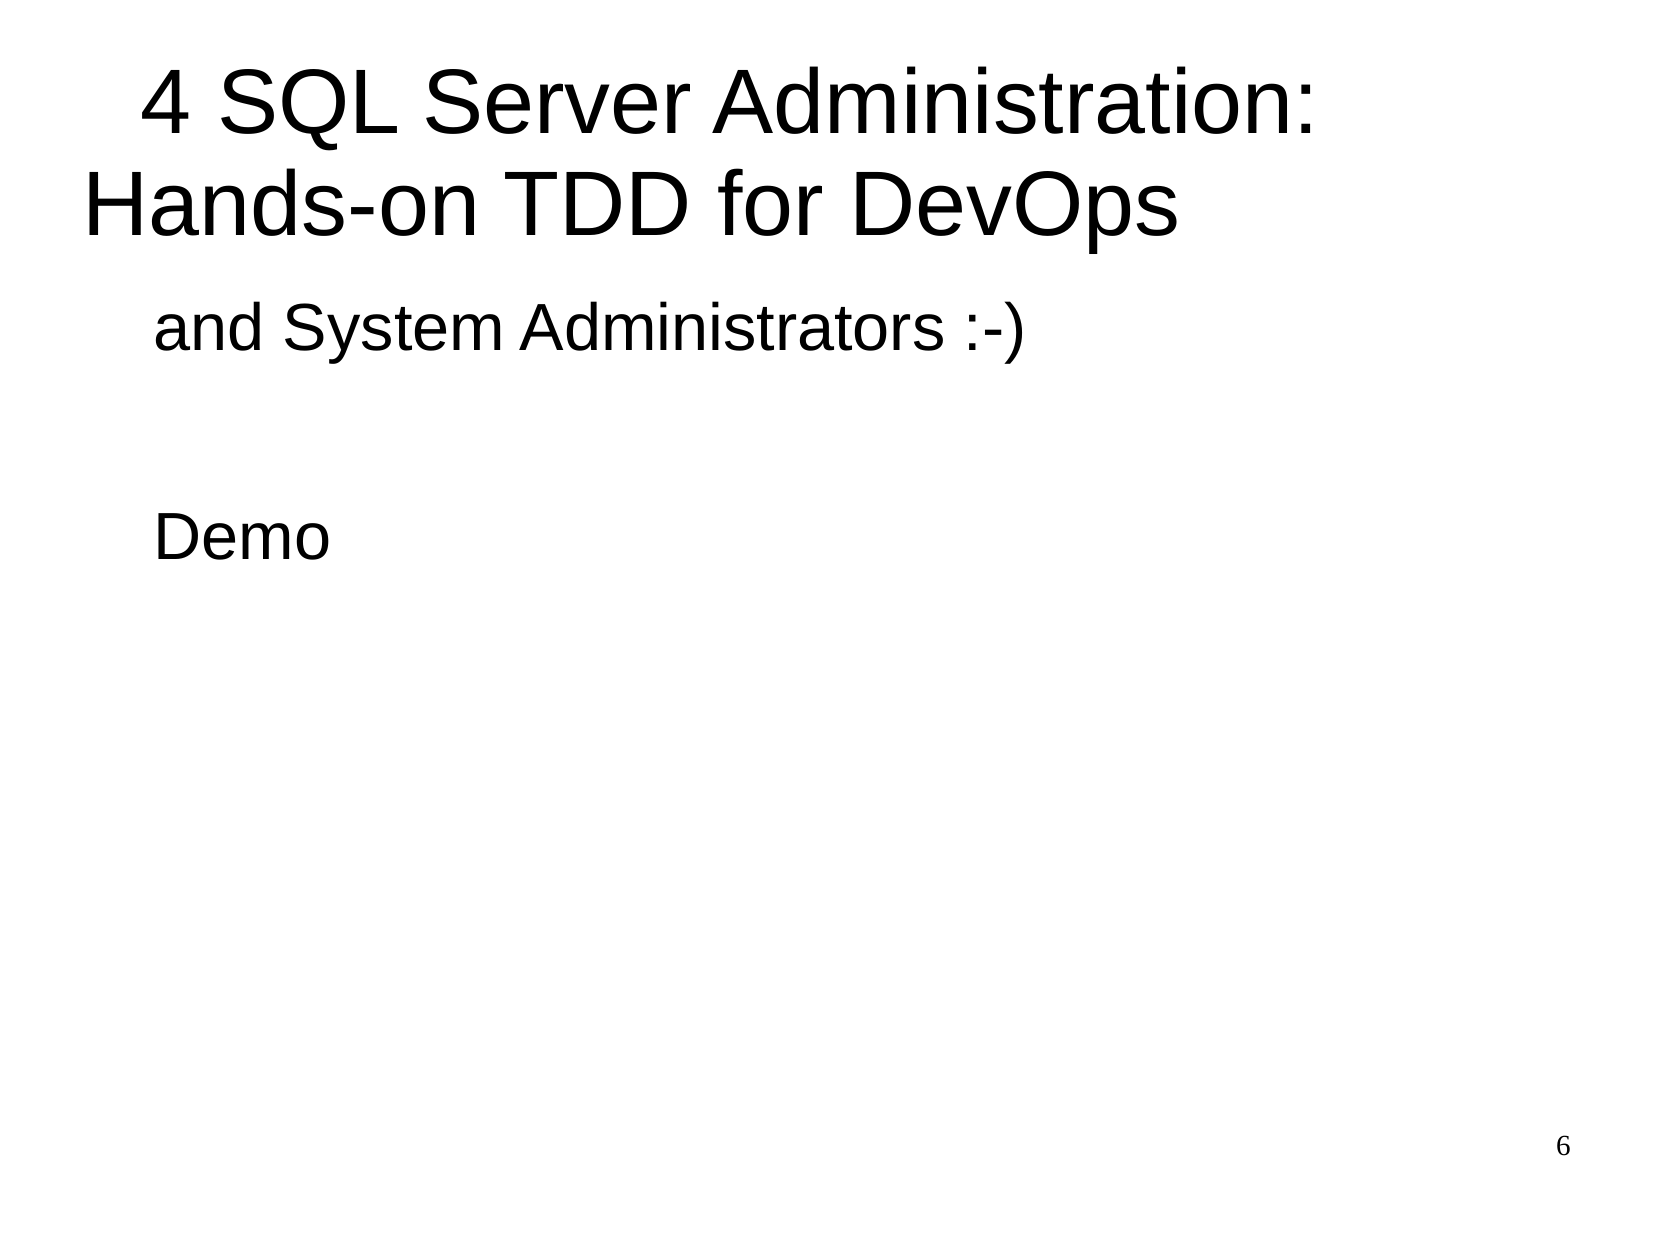

# 4 SQL Server Administration: Hands-on TDD for DevOps
and System Administrators :-)
Demo
6